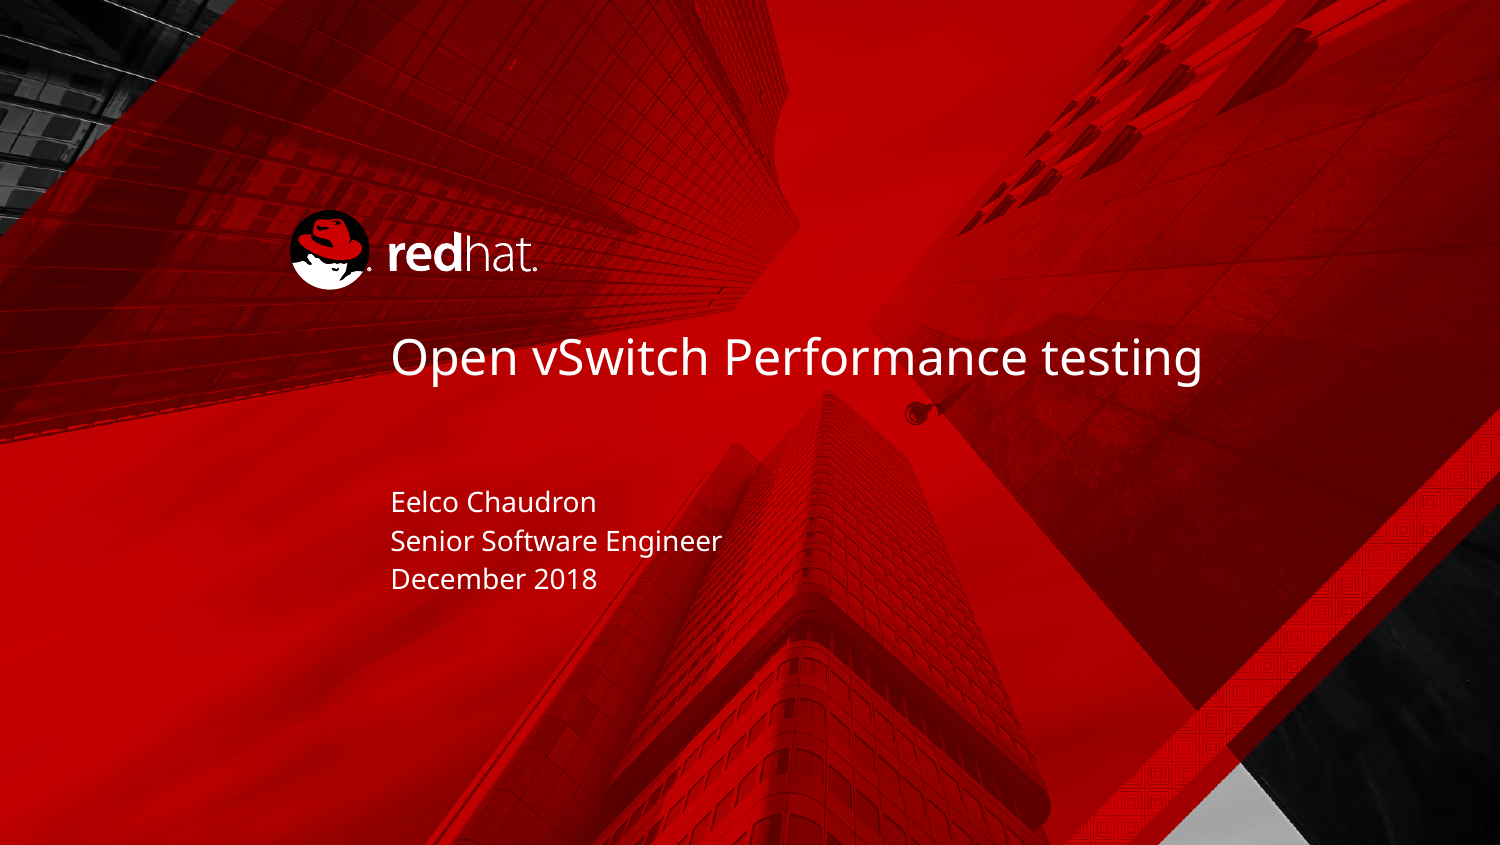

# Open vSwitch Performance testing
Eelco Chaudron
Senior Software Engineer
December 2018
Open vSwitch 2018 Fall Conference
1